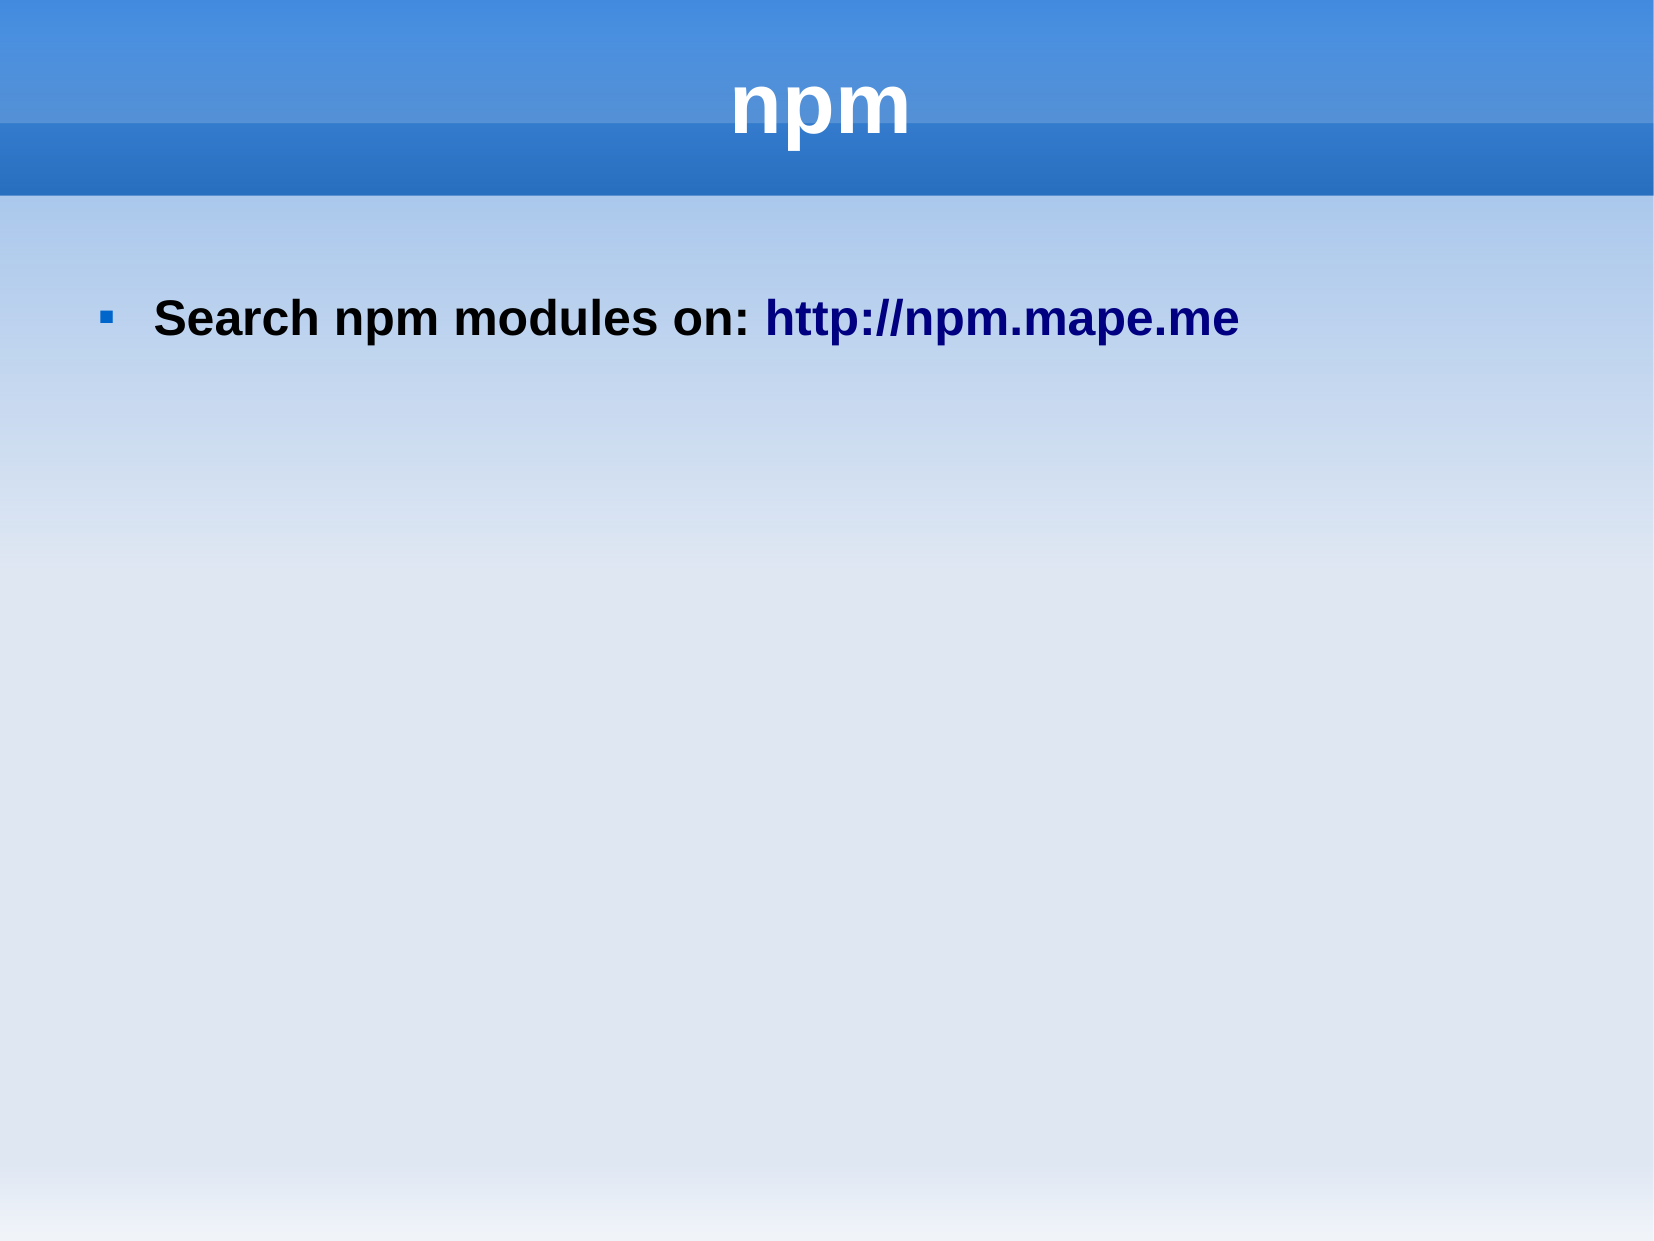

# npm
Search npm modules on: http://npm.mape.me